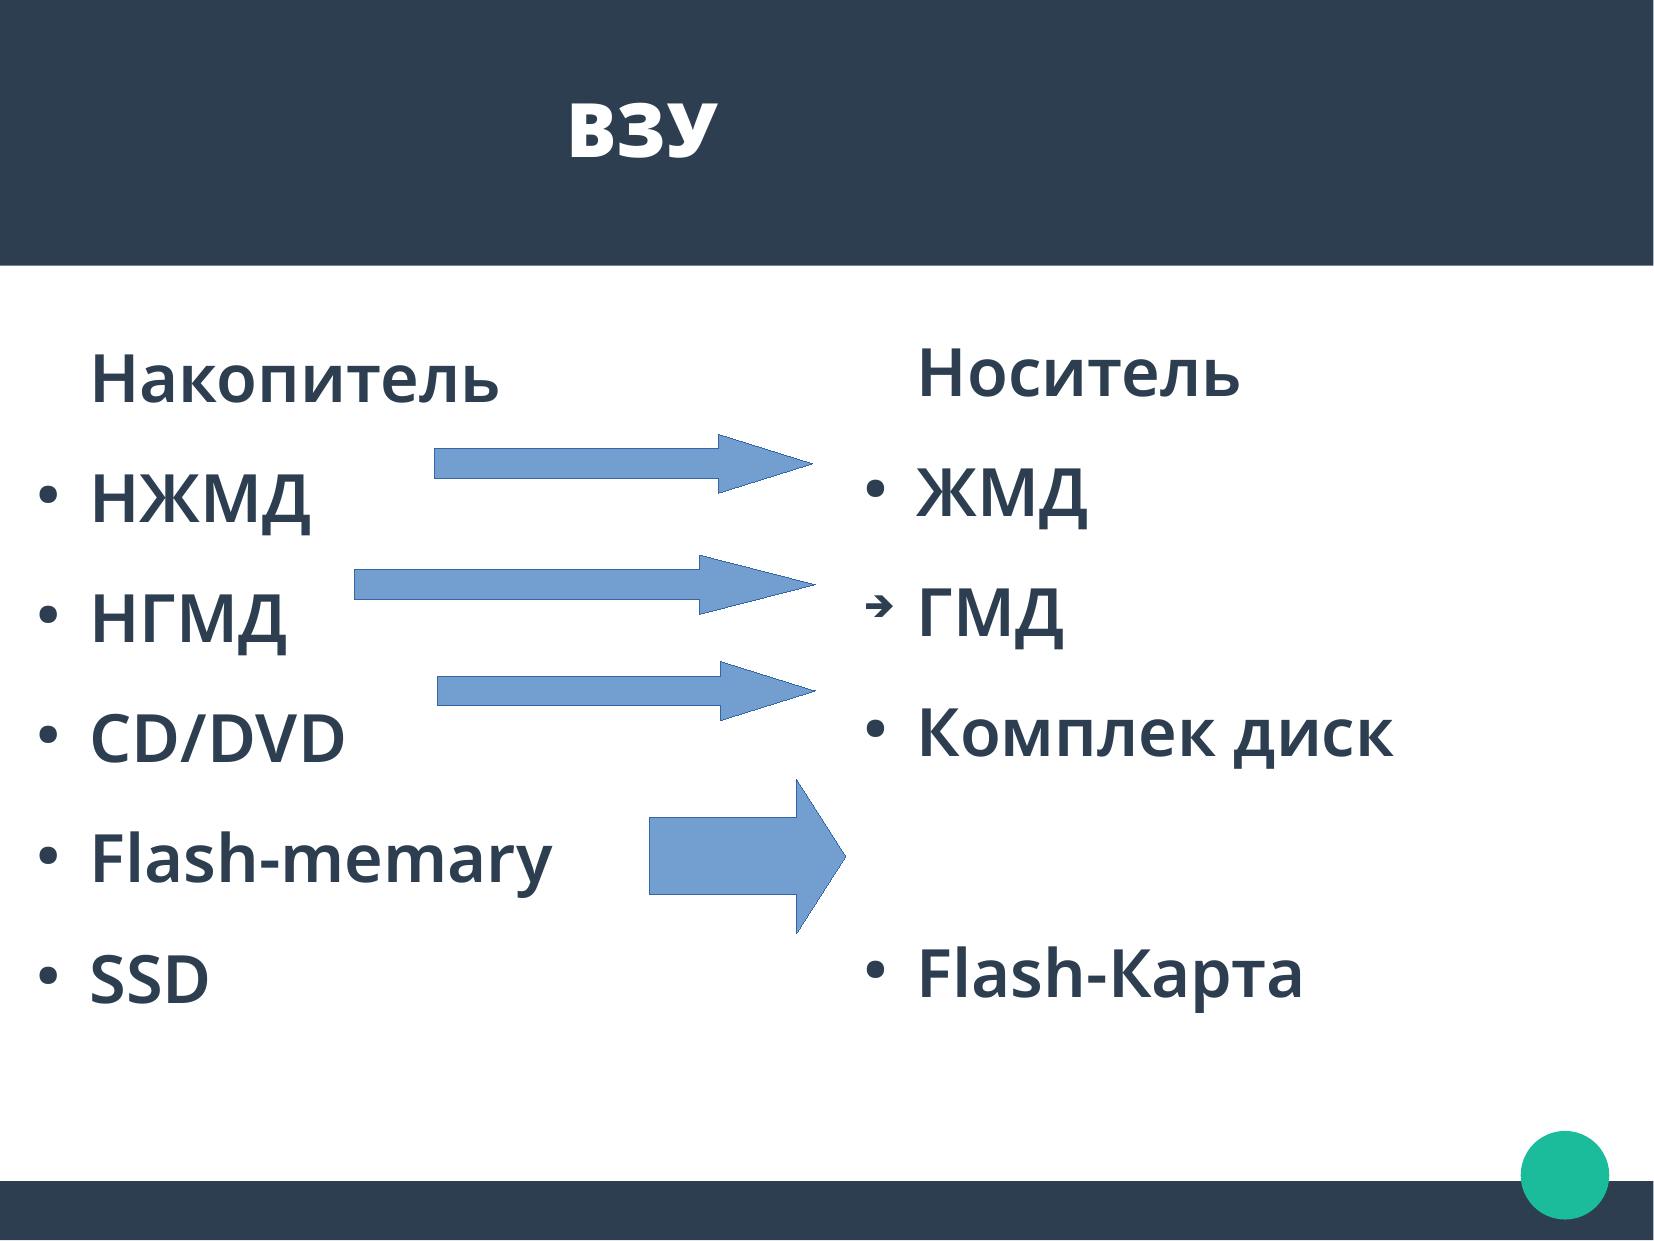

# ВЗУ
Носитель
ЖМД
ГМД
Комплек диск
Flash-Карта
Накопитель
НЖМД
НГМД
CD/DVD
Flash-memary
SSD